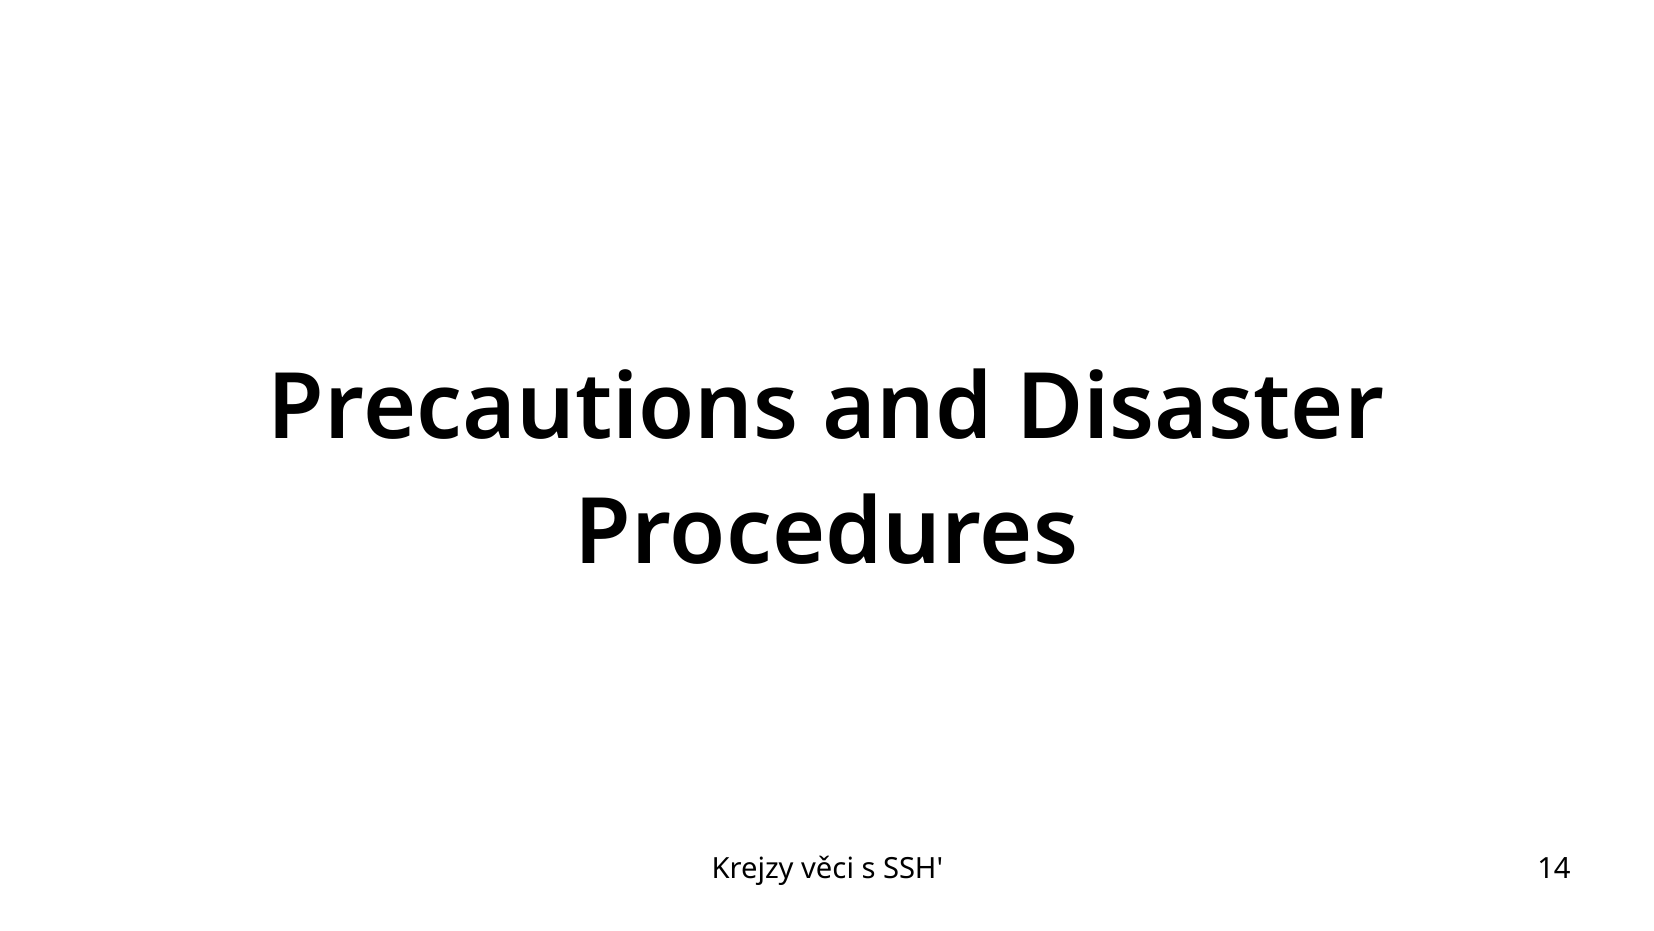

# Precautions and Disaster Procedures
Krejzy věci s SSH'
14